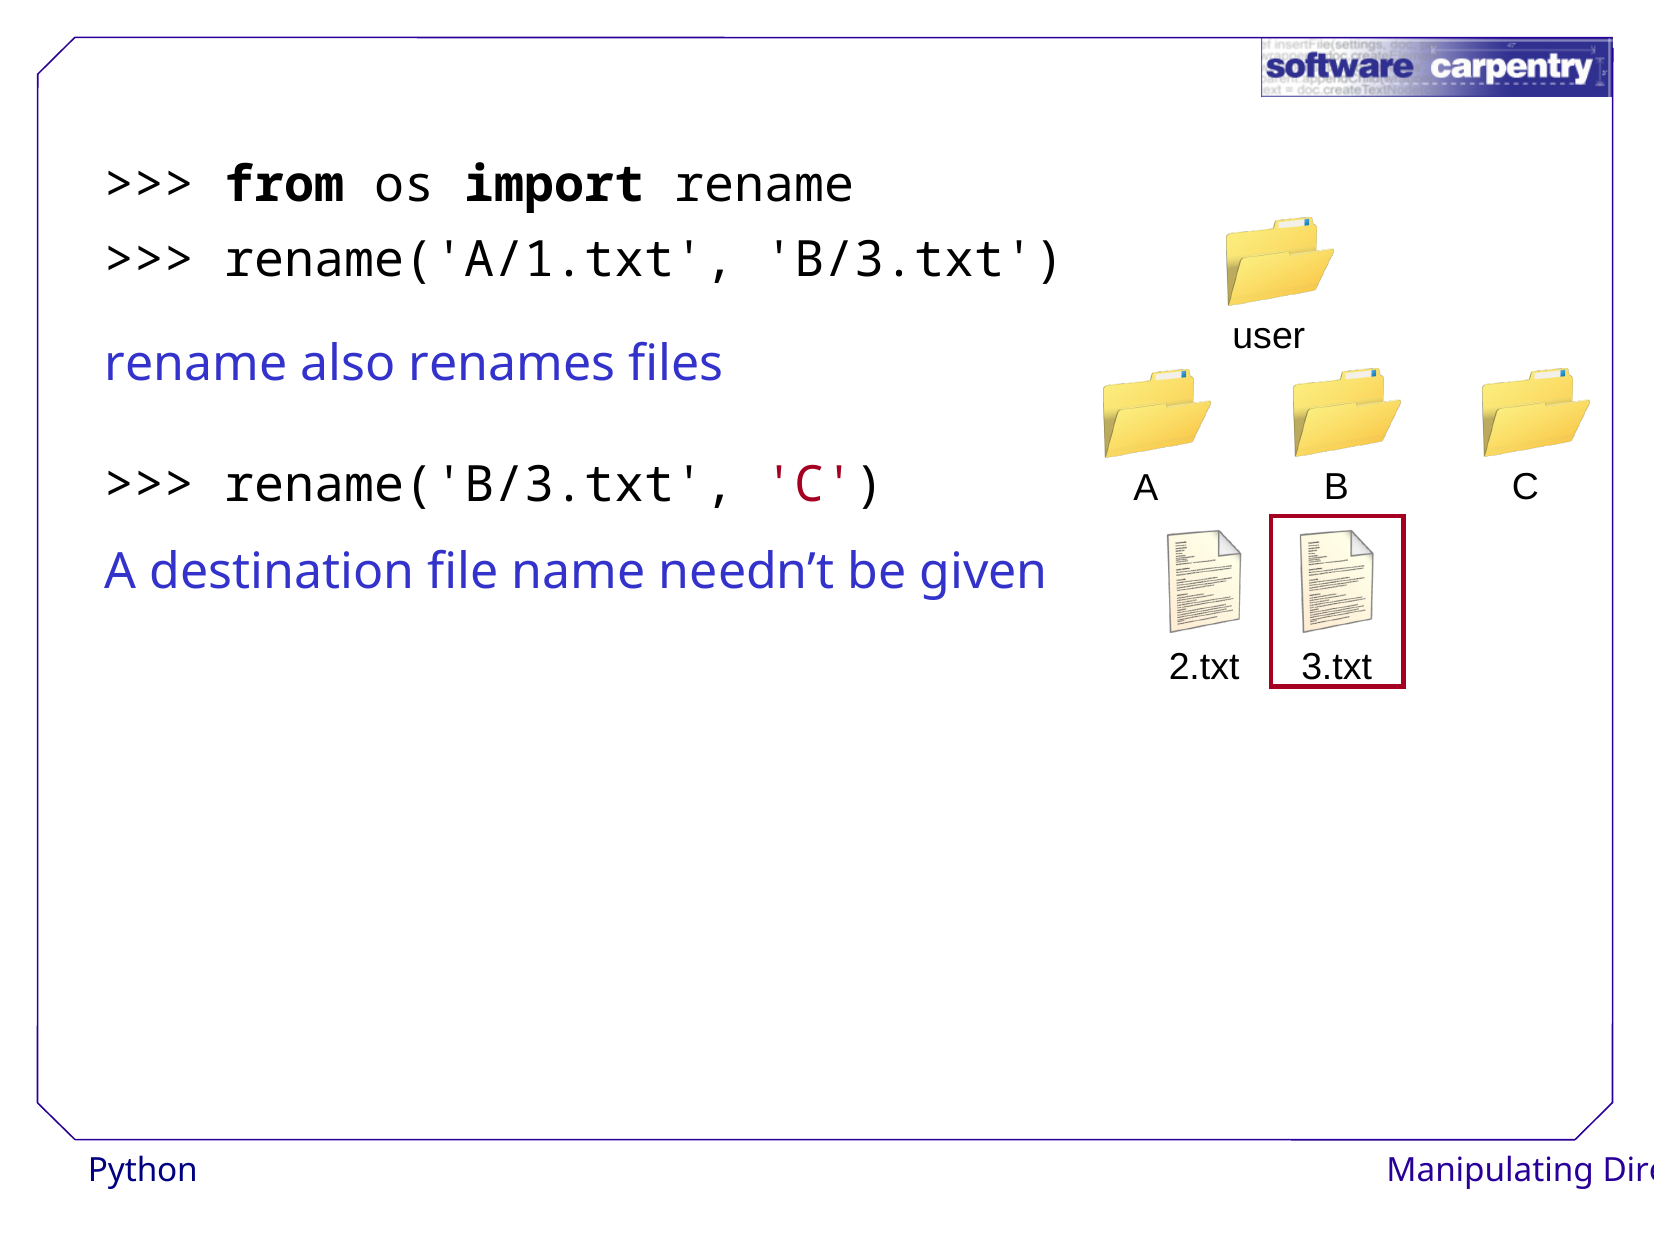

>>> from os import rename
>>> rename('A/1.txt', 'B/3.txt')
>>> rename('B/3.txt', 'C')
user
rename also renames files
B
C
A
A destination file name needn’t be given
2.txt
3.txt